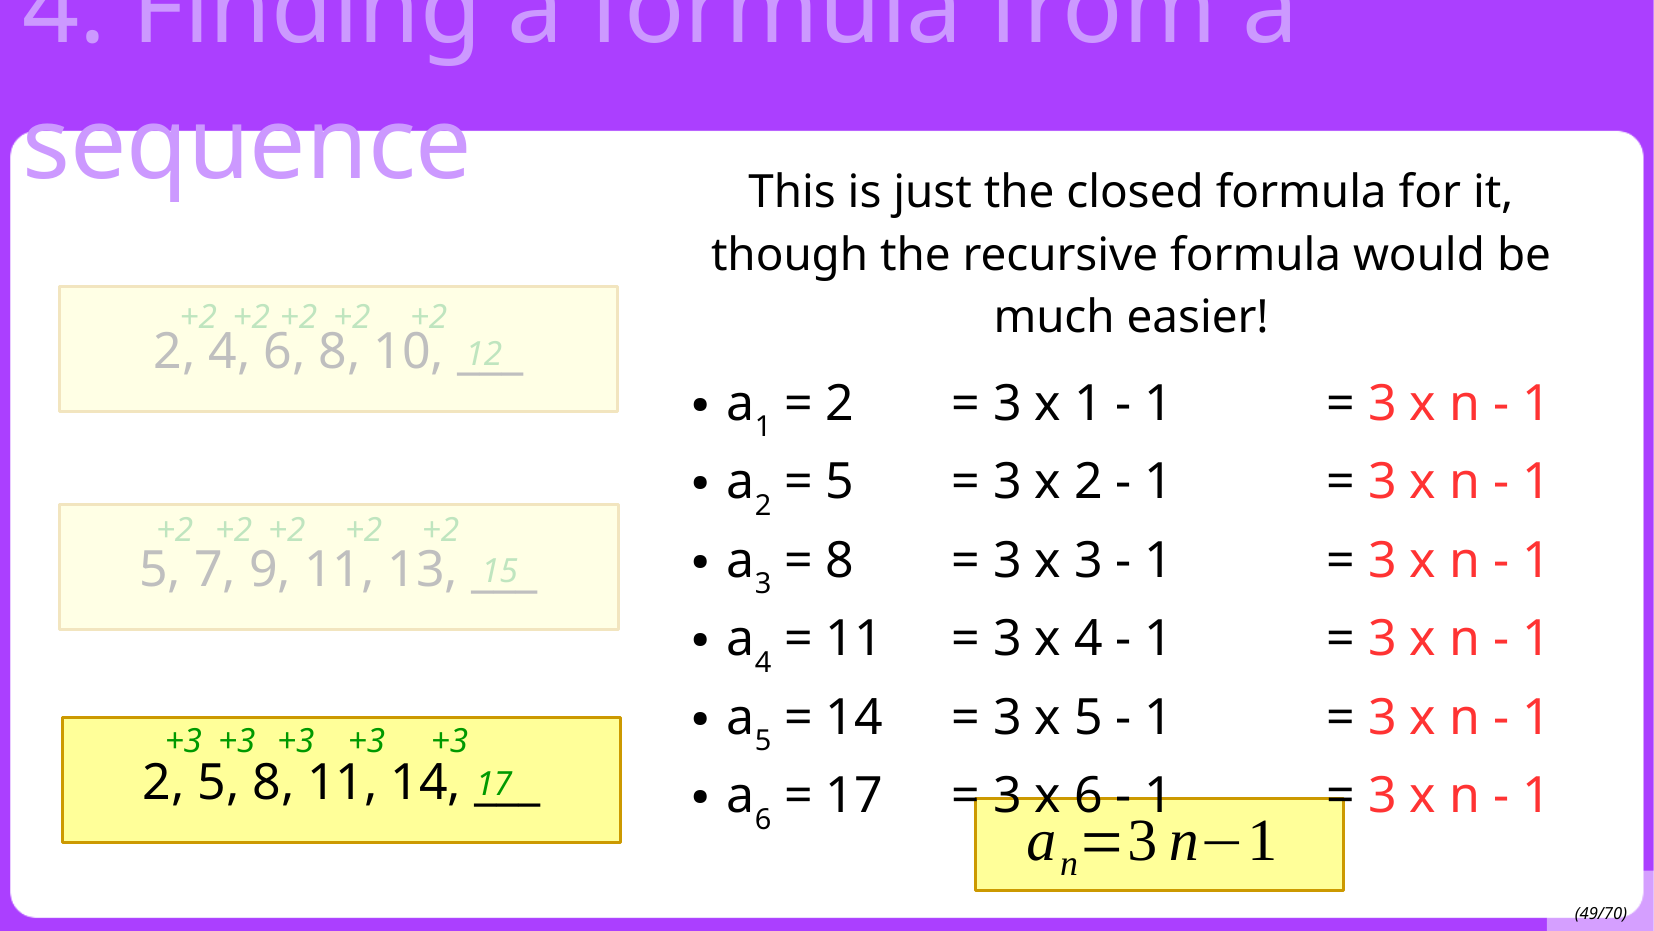

# 4. Finding a formula from a sequence
This is just the closed formula for it,
though the recursive formula would be much easier!
+2
+2
+2
+2
+2
2, 4, 6, 8, 10, ___
12
a1 = 2 		= 3 x 1 - 1 		= 3 x n - 1
a2 = 5 		= 3 x 2 - 1 		= 3 x n - 1
a3 = 8 		= 3 x 3 - 1 		= 3 x n - 1
a4 = 11 	= 3 x 4 - 1 		= 3 x n - 1
a5 = 14 	= 3 x 5 - 1 		= 3 x n - 1
a6 = 17 	= 3 x 6 - 1 		= 3 x n - 1
+2
+2
+2
+2
+2
5, 7, 9, 11, 13, ___
15
+3
+3
+3
+3
+3
2, 5, 8, 11, 14, ___
17